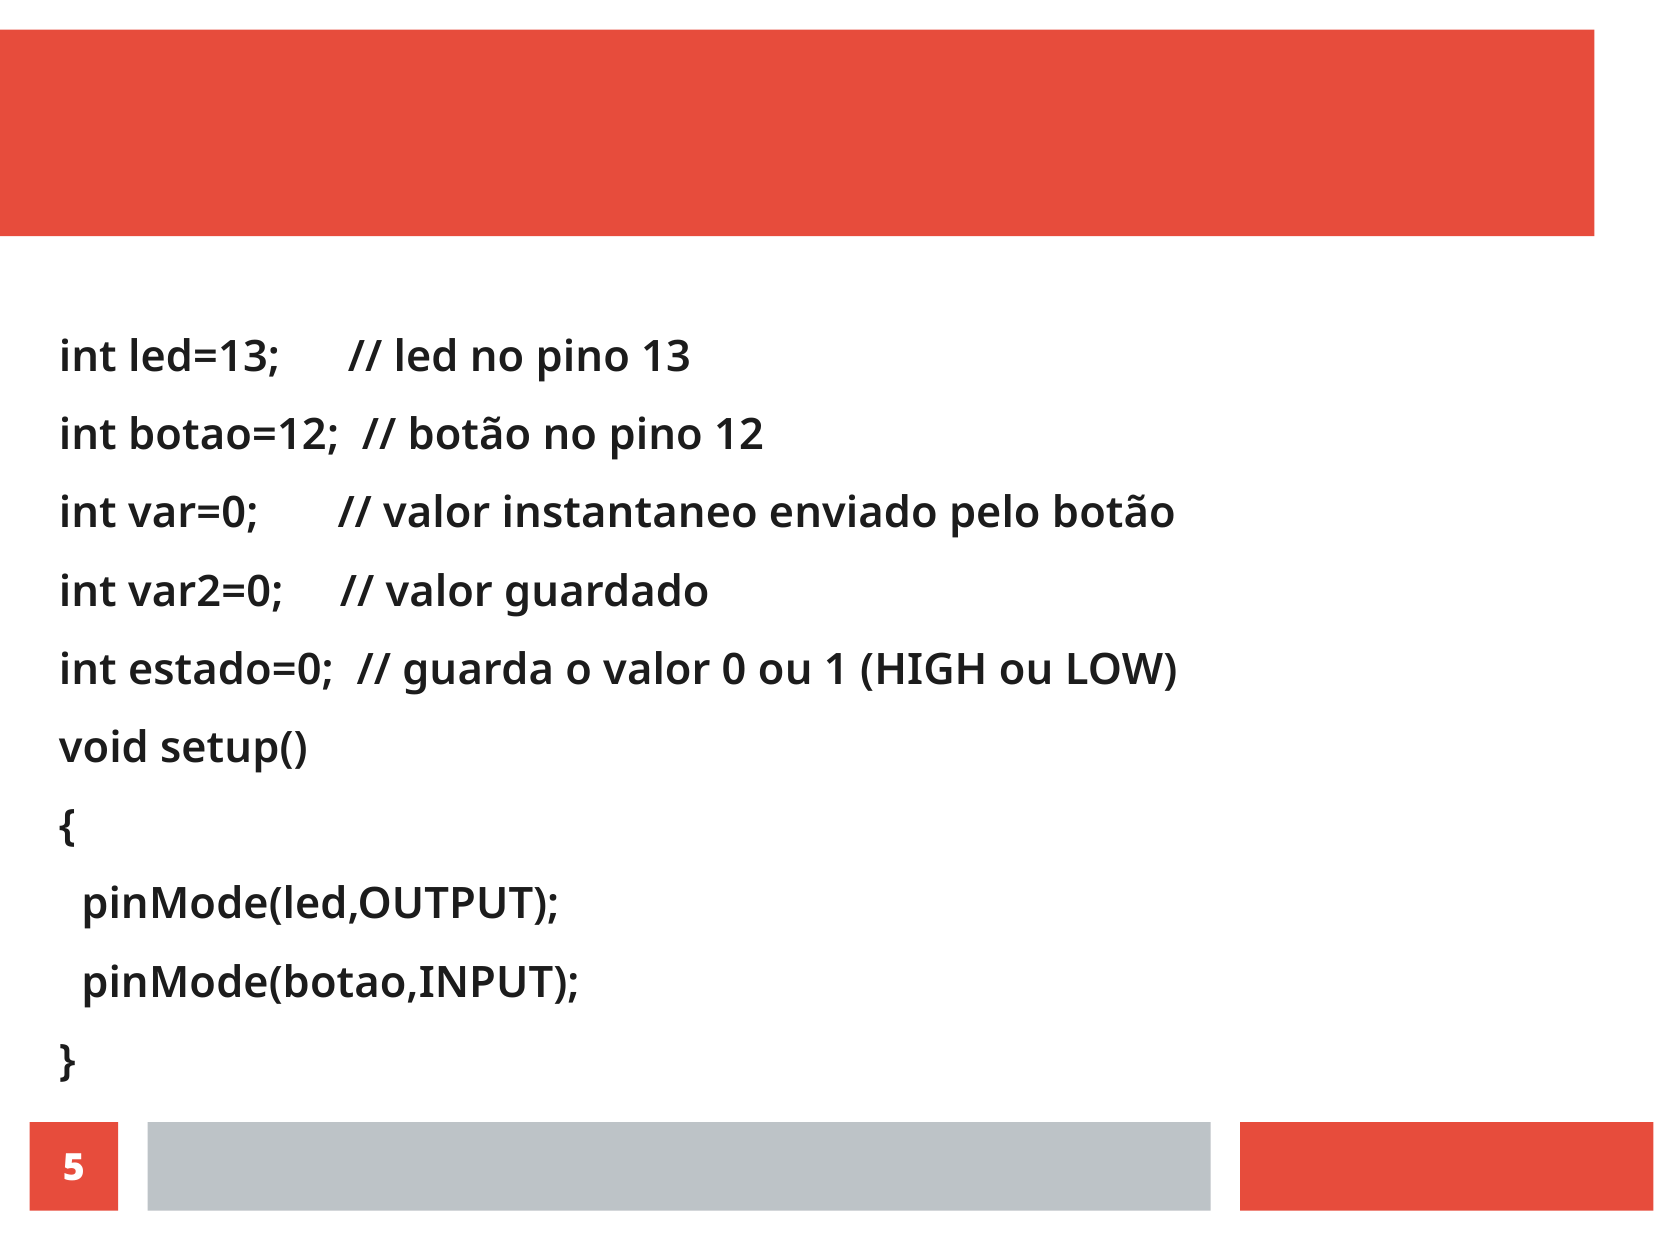

#
int led=13; // led no pino 13
int botao=12; // botão no pino 12
int var=0; // valor instantaneo enviado pelo botão
int var2=0; // valor guardado
int estado=0; // guarda o valor 0 ou 1 (HIGH ou LOW)
void setup()
{
 pinMode(led,OUTPUT);
 pinMode(botao,INPUT);
}
5